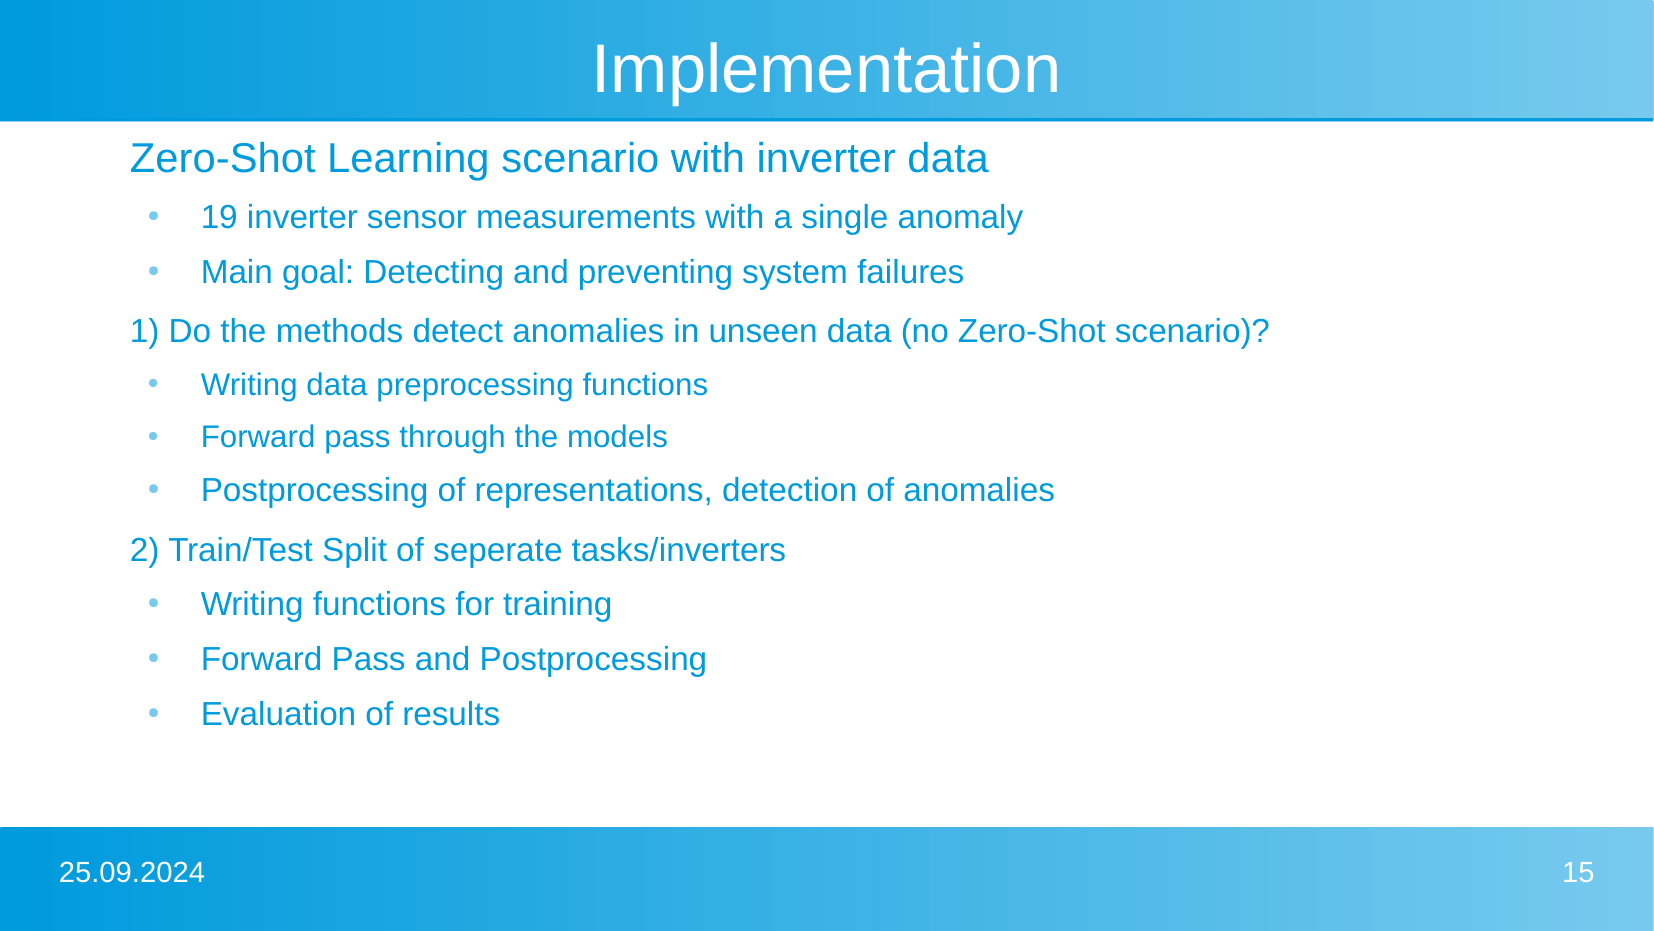

# Implementation
Zero-Shot Learning scenario with inverter data
19 inverter sensor measurements with a single anomaly
Main goal: Detecting and preventing system failures
1) Do the methods detect anomalies in unseen data (no Zero-Shot scenario)?
Writing data preprocessing functions
Forward pass through the models
Postprocessing of representations, detection of anomalies
2) Train/Test Split of seperate tasks/inverters
Writing functions for training
Forward Pass and Postprocessing
Evaluation of results
15